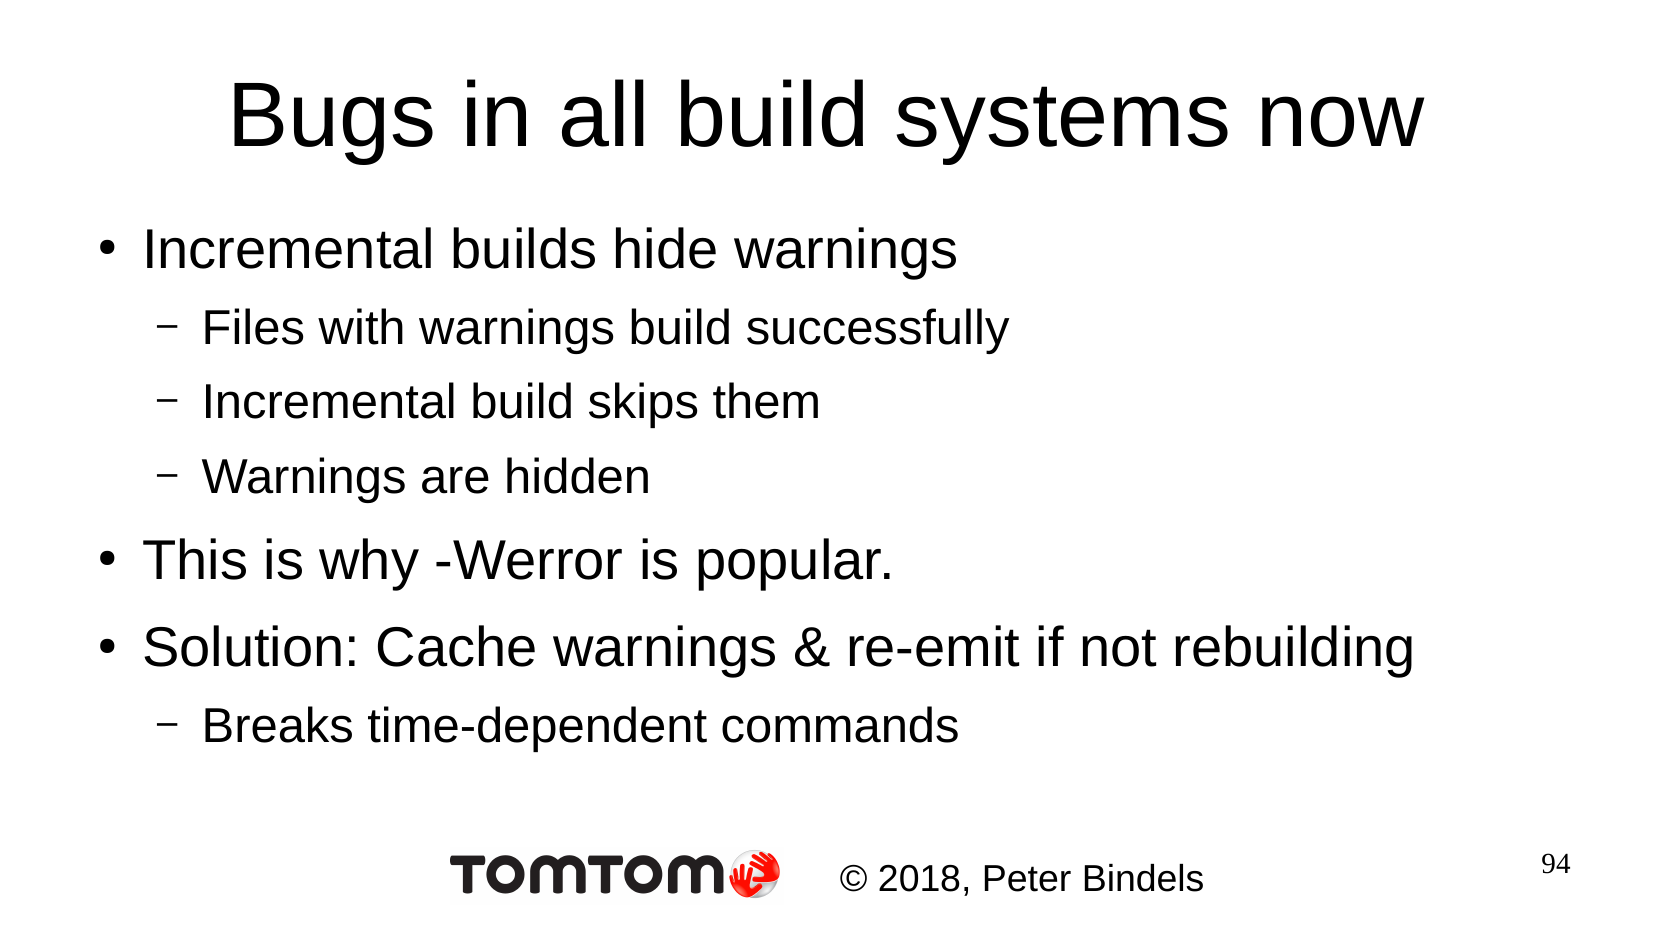

# Bugs in all build systems now
Incremental builds hide warnings
Files with warnings build successfully
Incremental build skips them
Warnings are hidden
This is why -Werror is popular.
Solution: Cache warnings & re-emit if not rebuilding
Breaks time-dependent commands
94